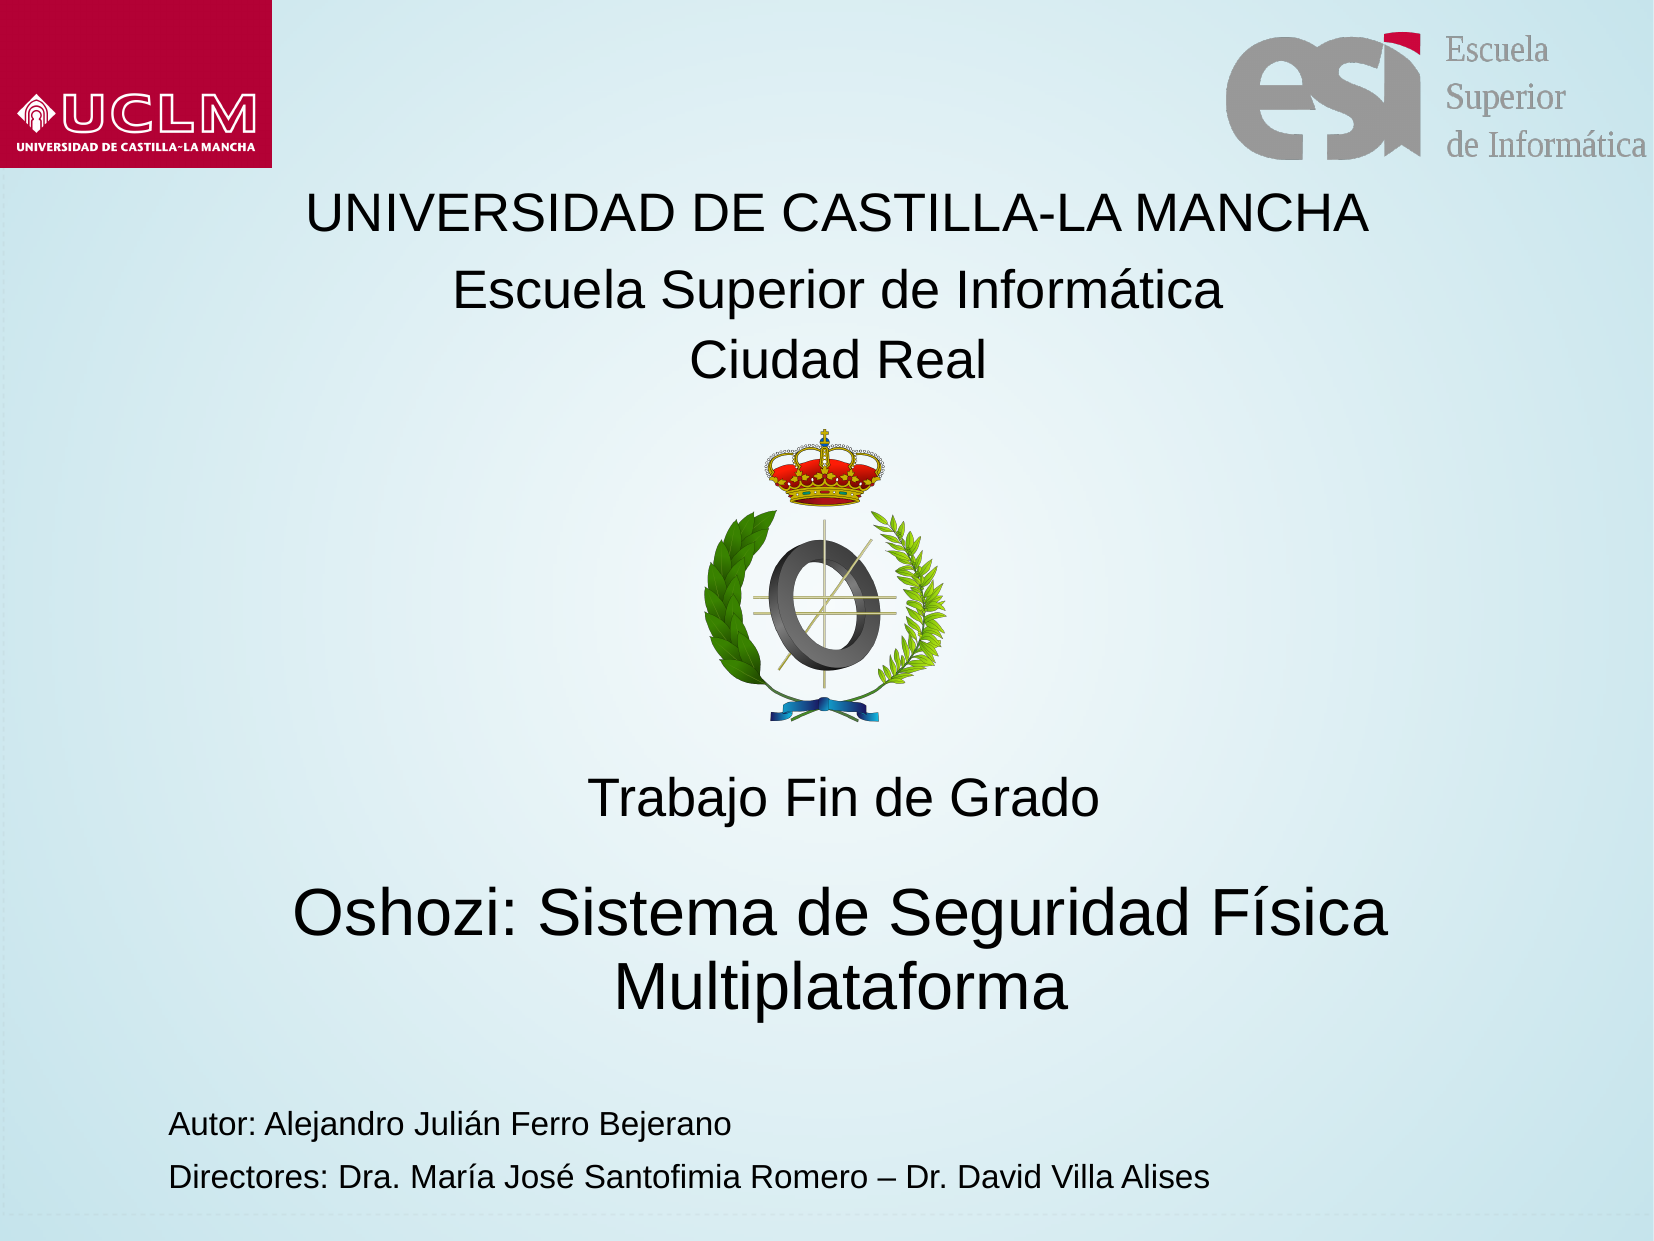

UNIVERSIDAD DE CASTILLA-LA MANCHA
Escuela Superior de Informática
Ciudad Real
# Trabajo Fin de Grado
Oshozi: Sistema de Seguridad Física Multiplataforma
Autor: Alejandro Julián Ferro Bejerano
Directores: Dra. María José Santofimia Romero – Dr. David Villa Alises